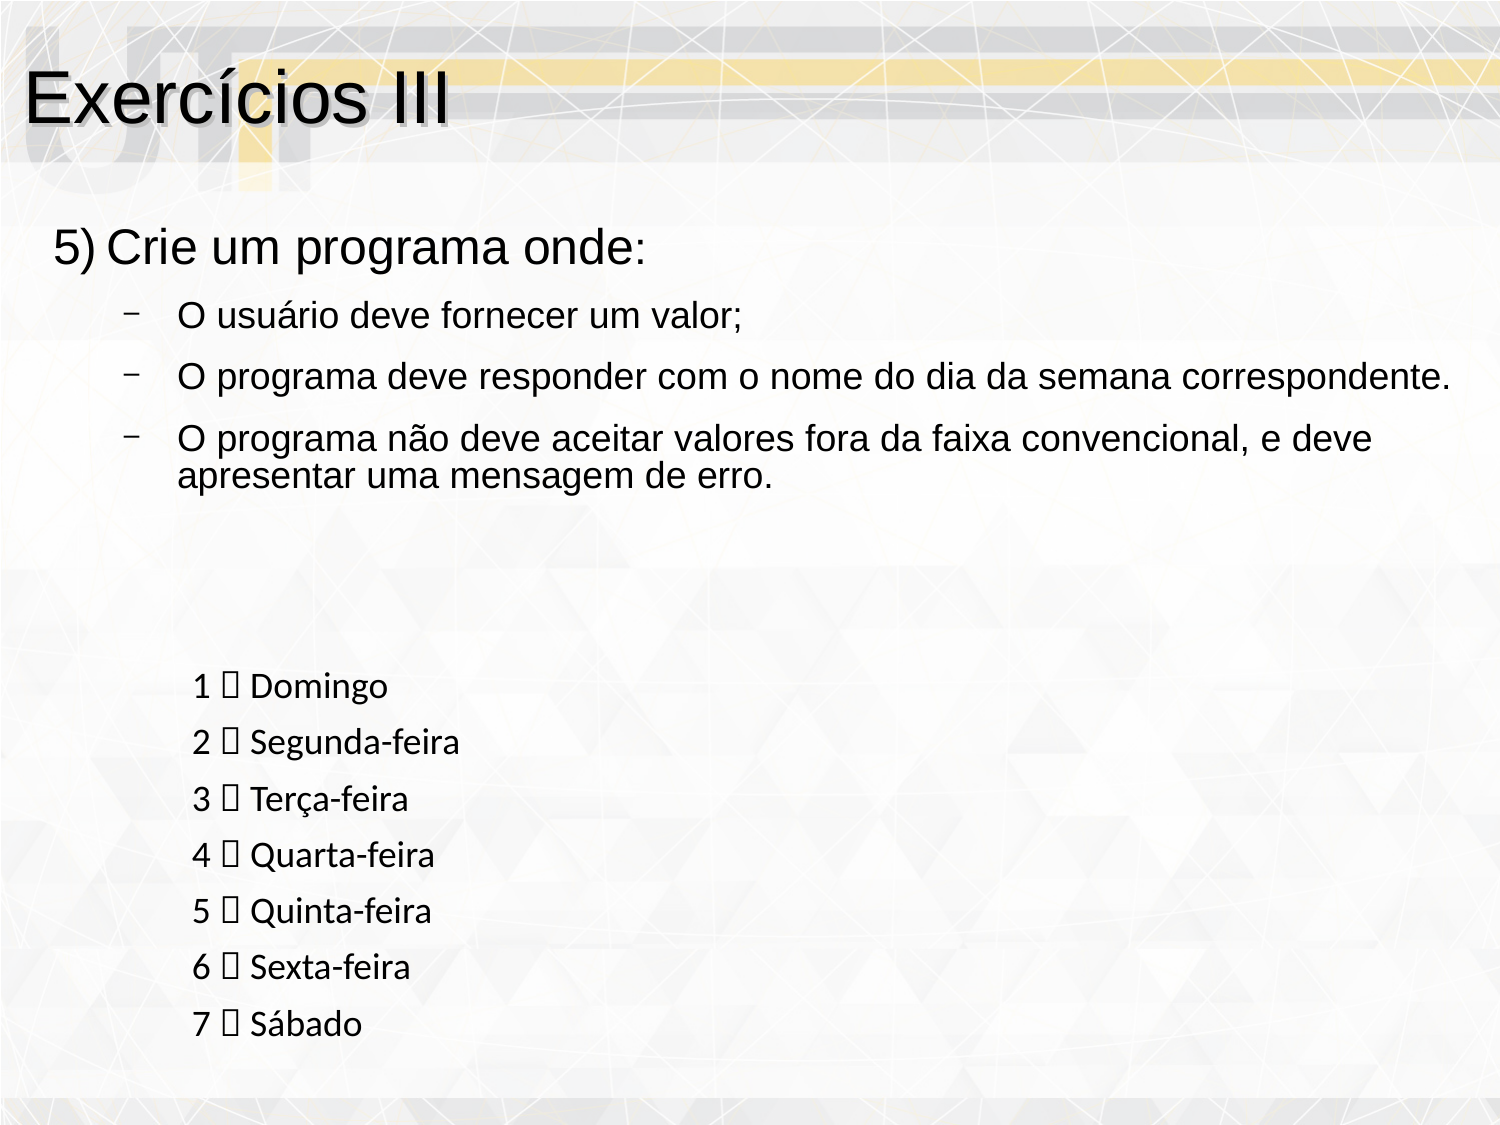

# Exercícios III
Crie um programa onde:
O usuário deve fornecer um valor;
O programa deve responder com o nome do dia da semana correspondente.
O programa não deve aceitar valores fora da faixa convencional, e deve apresentar uma mensagem de erro.
1  Domingo
2  Segunda-feira
3  Terça-feira
4  Quarta-feira
5  Quinta-feira
6  Sexta-feira
7  Sábado